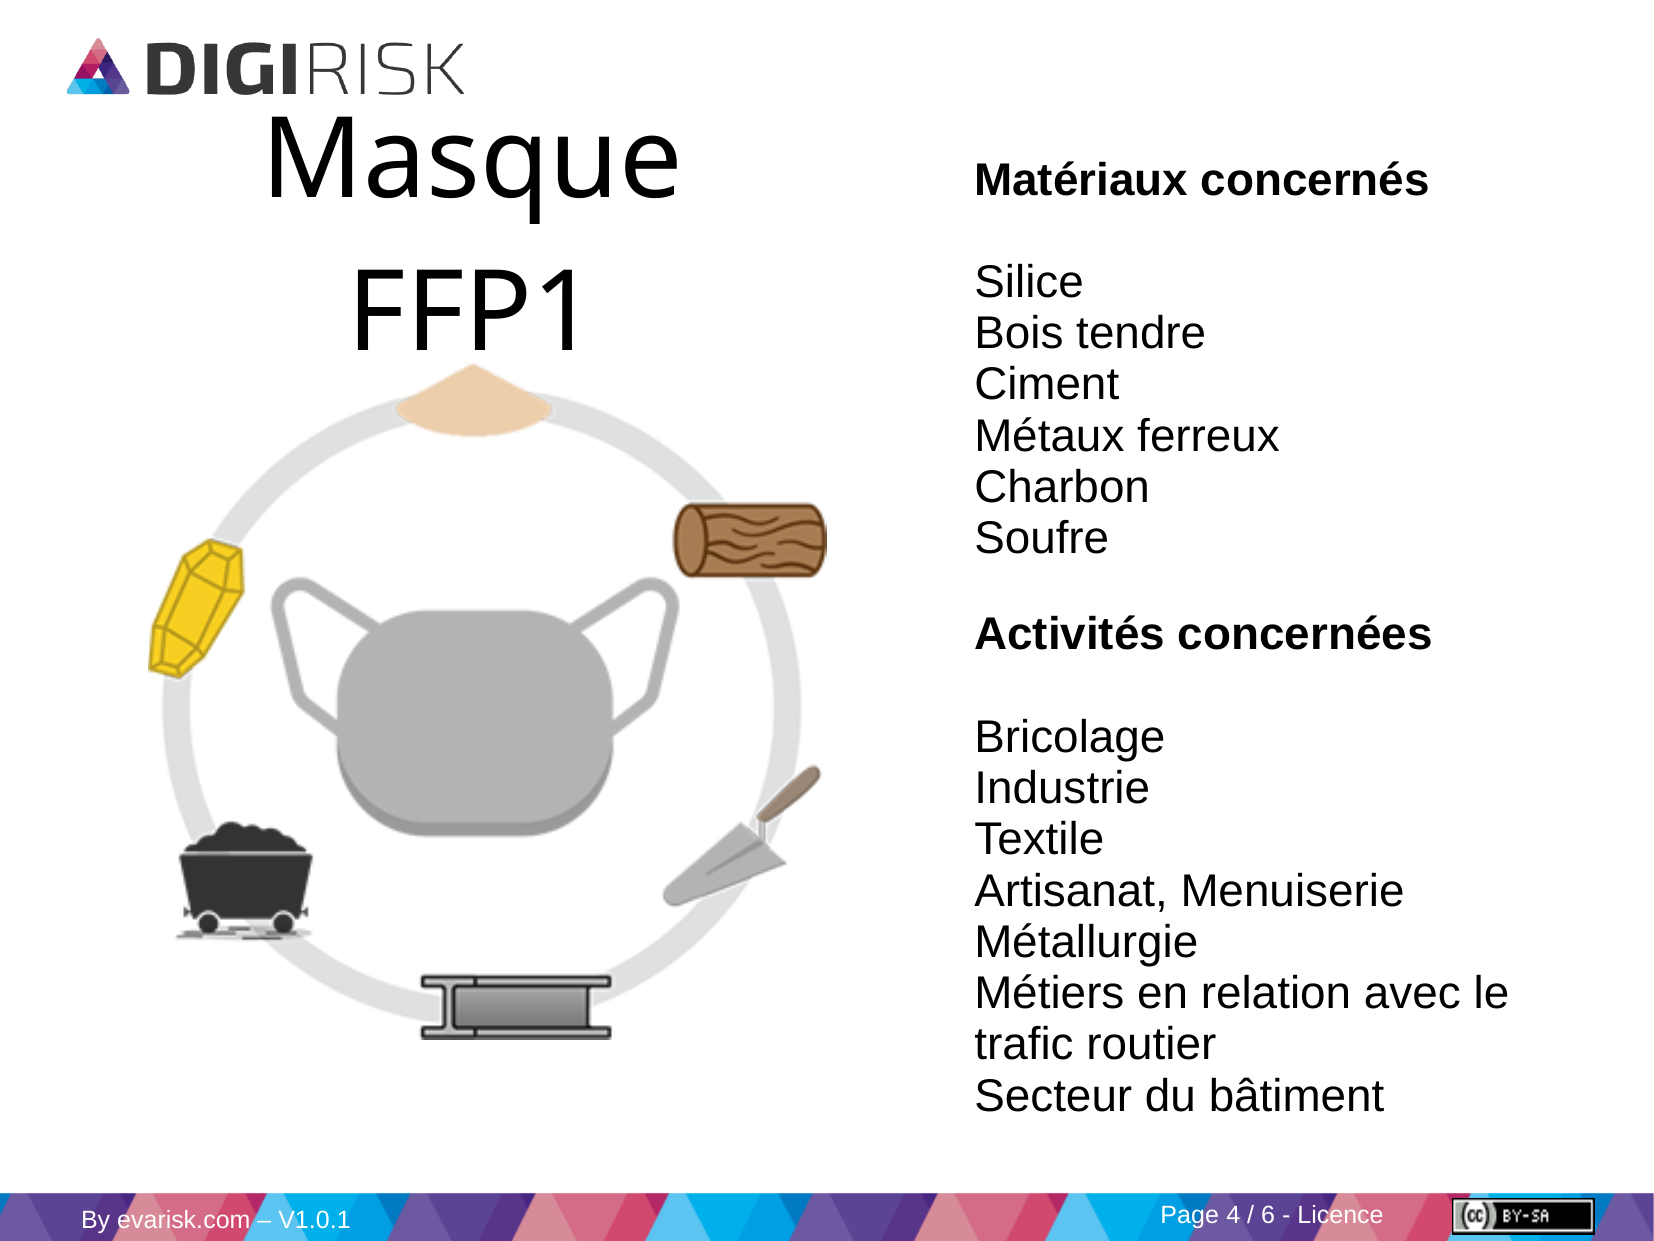

Masque FFP1
# Matériaux concernés Silice Bois tendre Ciment Métaux ferreux Charbon Soufre
Activités concernées
Bricolage
Industrie
Textile
Artisanat, Menuiserie
Métallurgie
Métiers en relation avec le trafic routier
Secteur du bâtiment